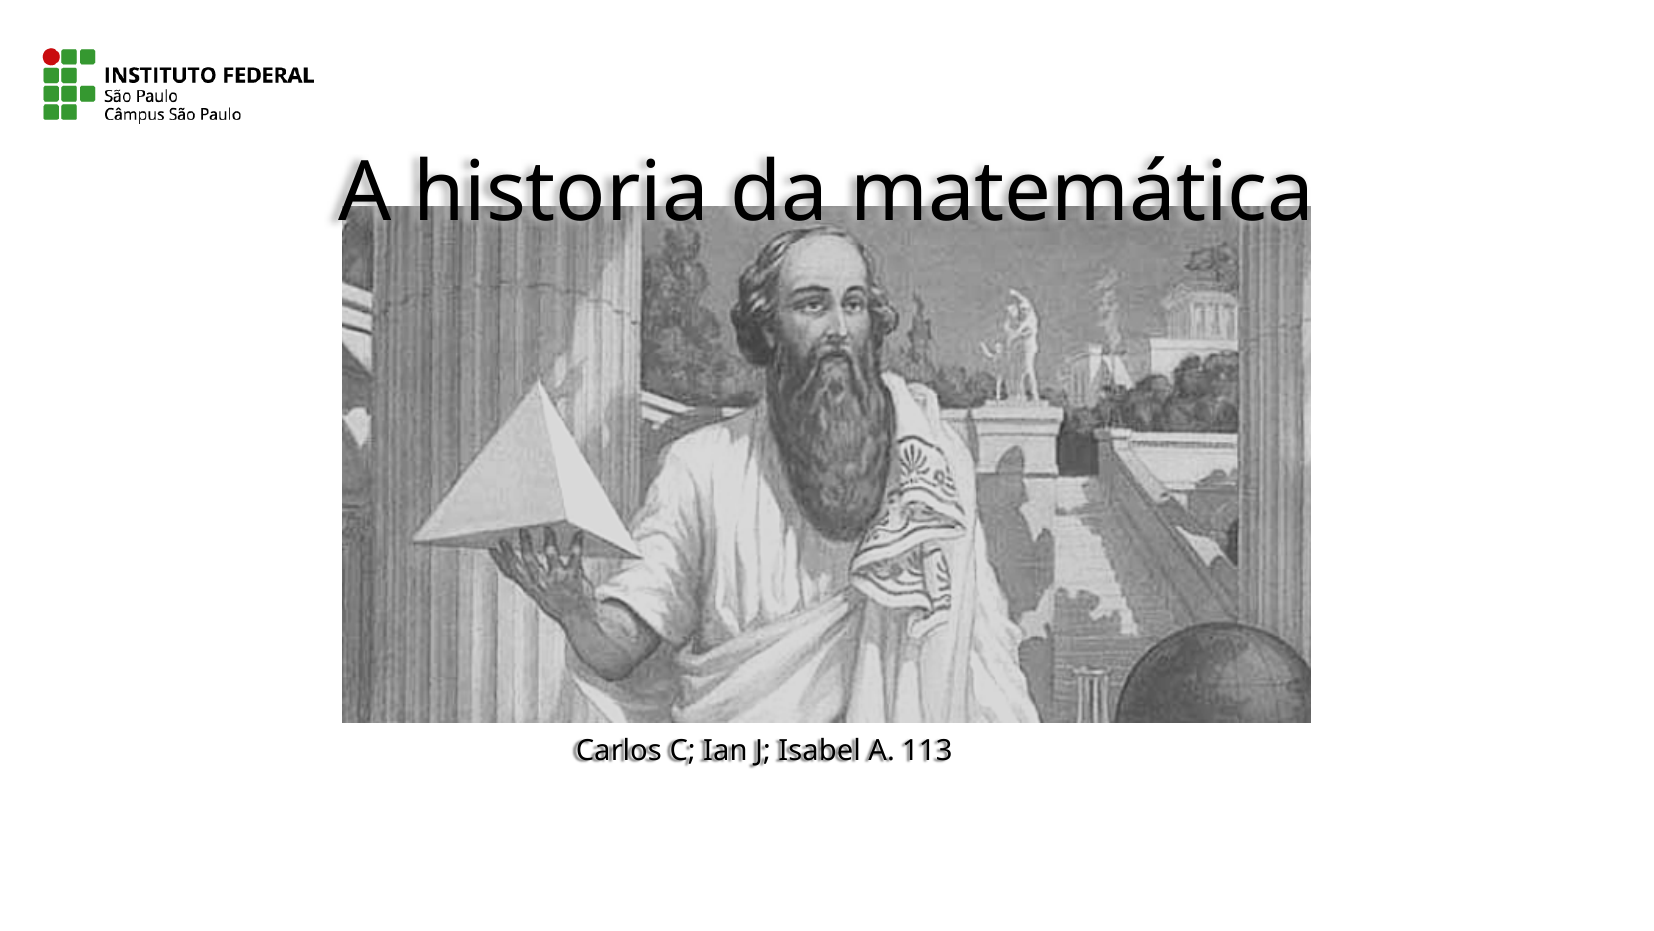

# A historia da matemática
Carlos C; Ian J; Isabel A. 113